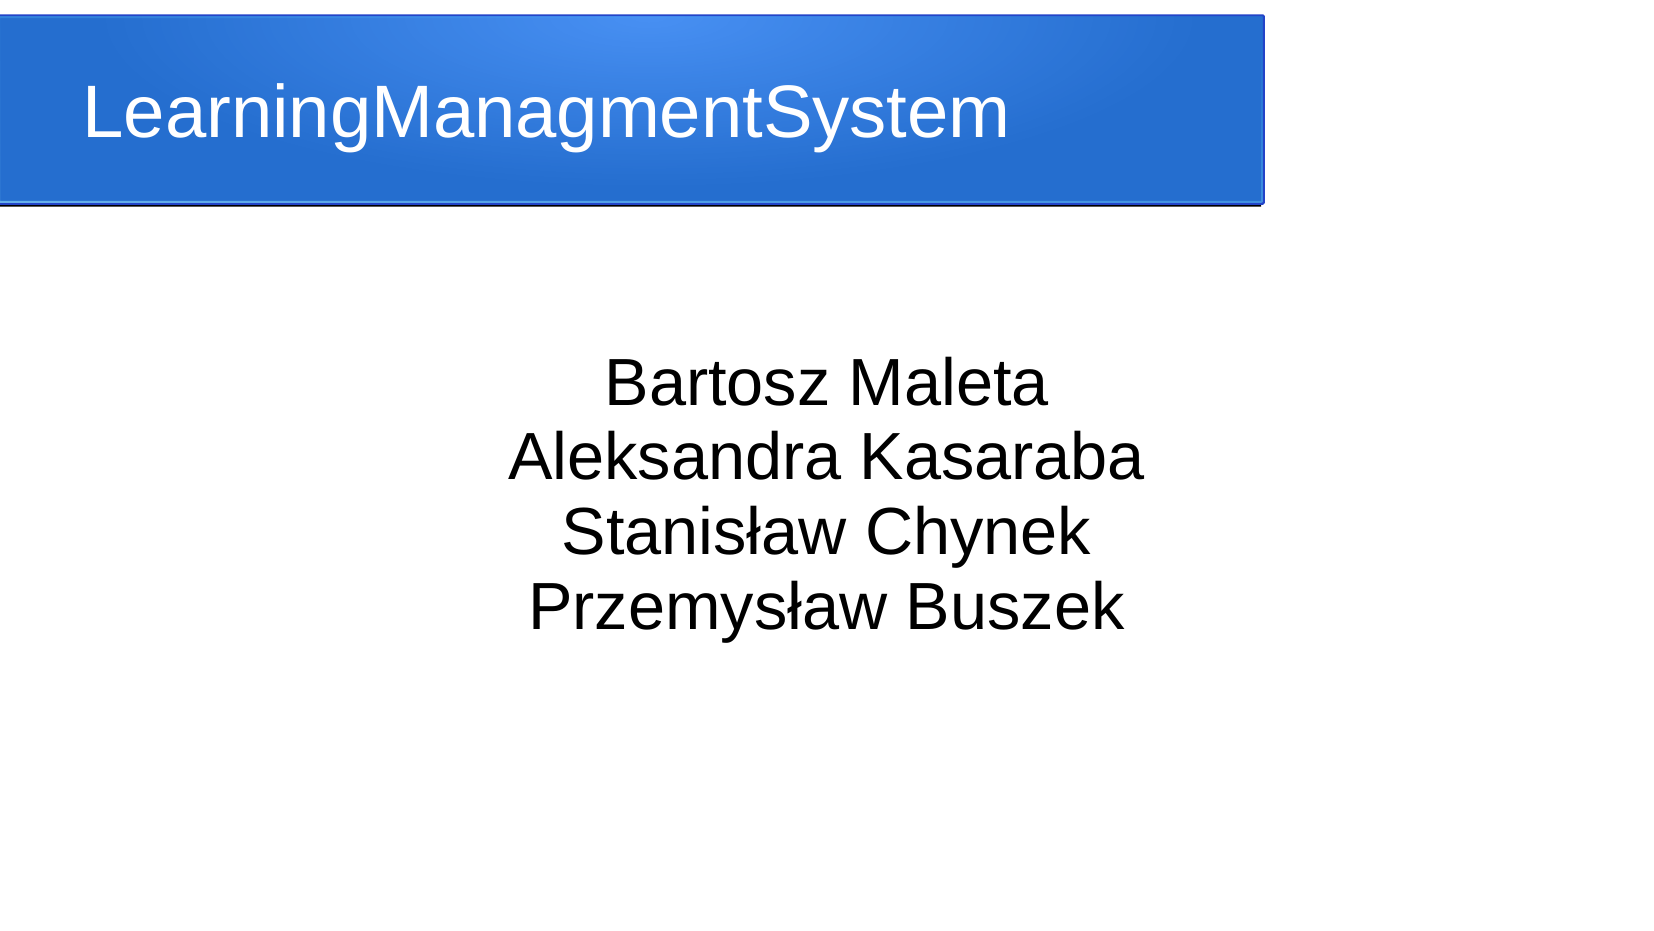

# LearningManagmentSystem
Bartosz Maleta
Aleksandra Kasaraba
Stanisław Chynek
Przemysław Buszek